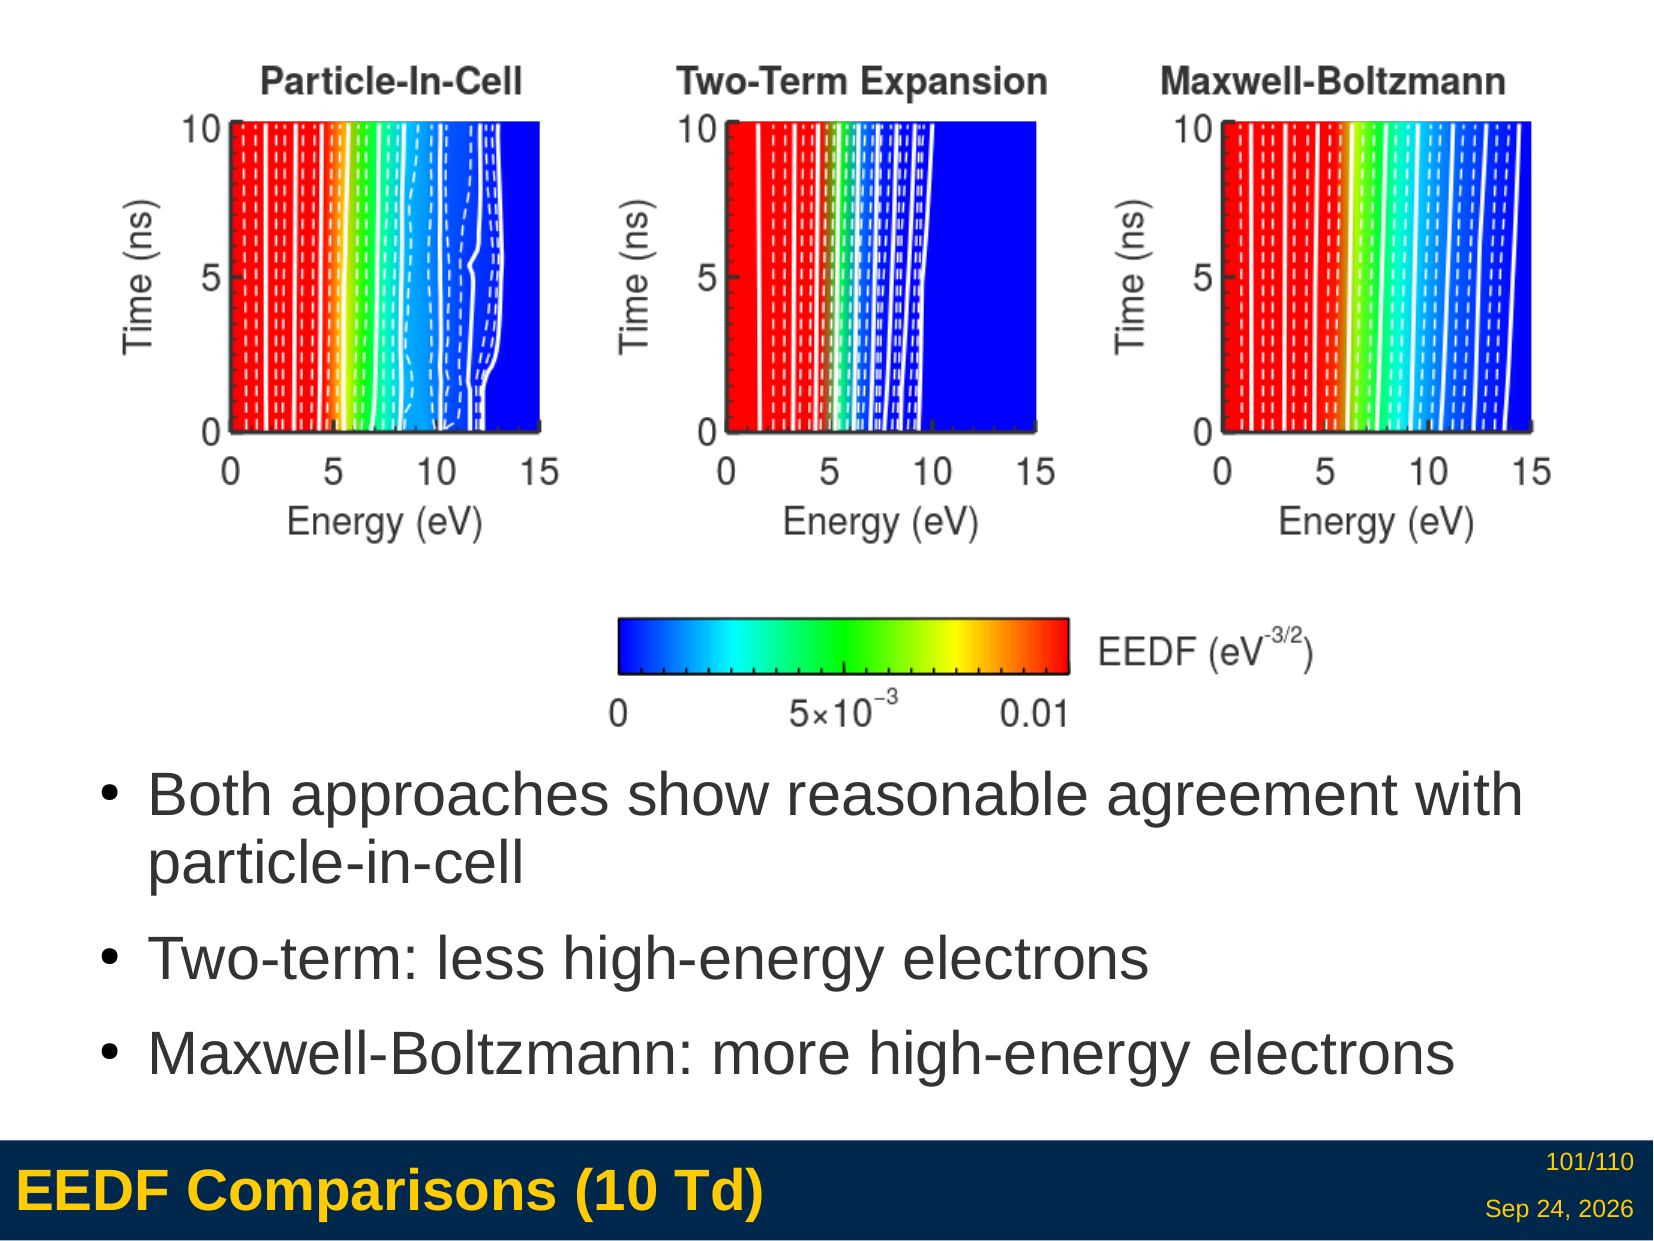

Both approaches show reasonable agreement with particle-in-cell
Two-term: less high-energy electrons
Maxwell-Boltzmann: more high-energy electrons
# EEDF Comparisons (10 Td)
101